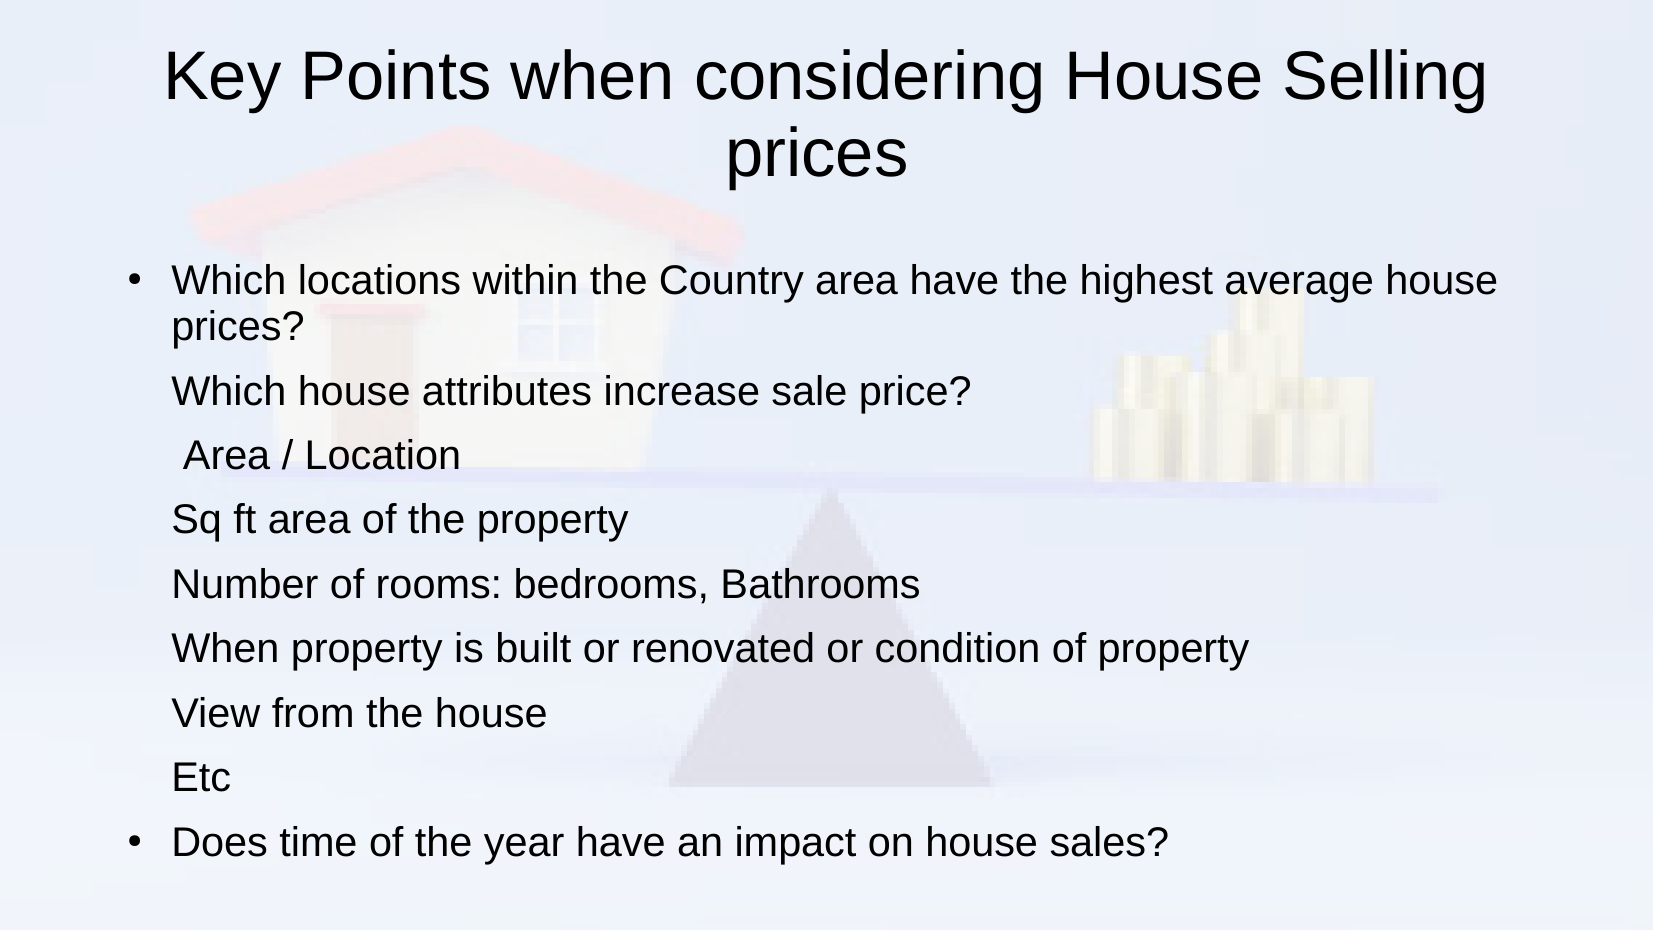

# Key Points when considering House Selling prices
Which locations within the Country area have the highest average house prices?
Which house attributes increase sale price?
 Area / Location
Sq ft area of the property
Number of rooms: bedrooms, Bathrooms
When property is built or renovated or condition of property
View from the house
Etc
Does time of the year have an impact on house sales?